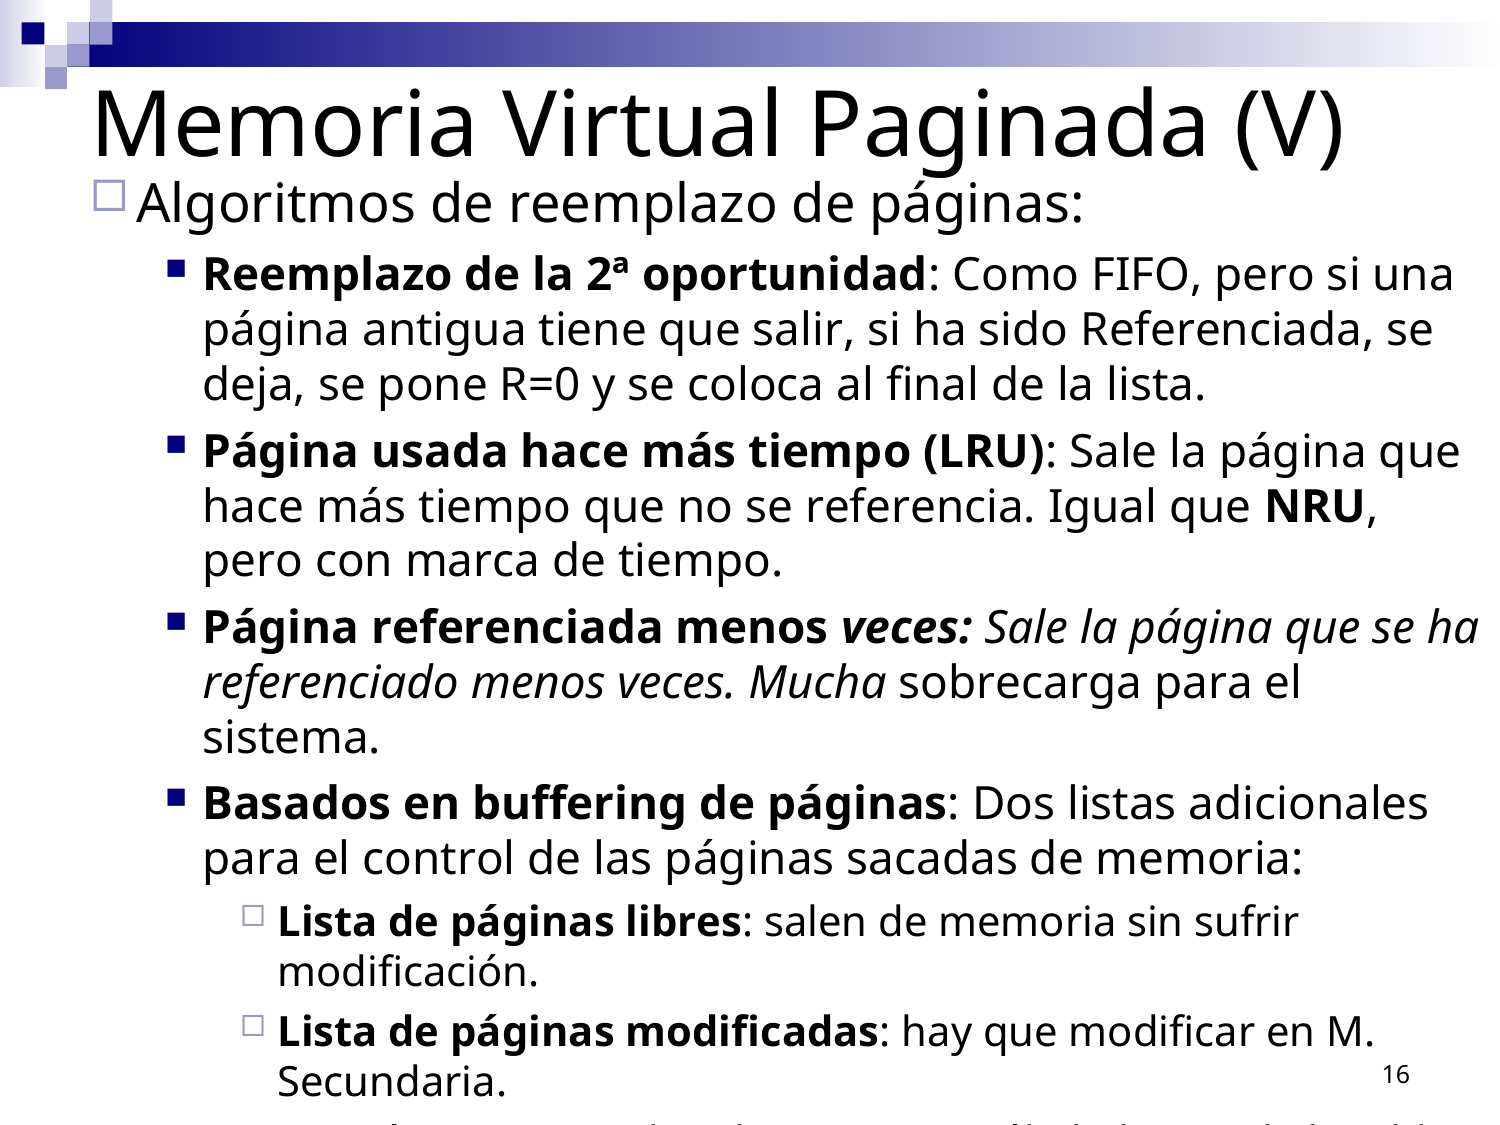

Memoria Virtual Paginada (V)
Algoritmos de reemplazo de páginas:
Reemplazo de la 2ª oportunidad: Como FIFO, pero si una página antigua tiene que salir, si ha sido Referenciada, se deja, se pone R=0 y se coloca al final de la lista.
Página usada hace más tiempo (LRU): Sale la página que hace más tiempo que no se referencia. Igual que NRU, pero con marca de tiempo.
Página referenciada menos veces: Sale la página que se ha referenciado menos veces. Mucha sobrecarga para el sistema.
Basados en buffering de páginas: Dos listas adicionales para el control de las páginas sacadas de memoria:
Lista de páginas libres: salen de memoria sin sufrir modificación.
Lista de páginas modificadas: hay que modificar en M. Secundaria.
Las páginas que salen de memoria, sólo lo hacen de la tabla de asignación. Si son referenciadas se pueden recuperar.
La grabación de las páginas modificadas se puede hacer en bloque.